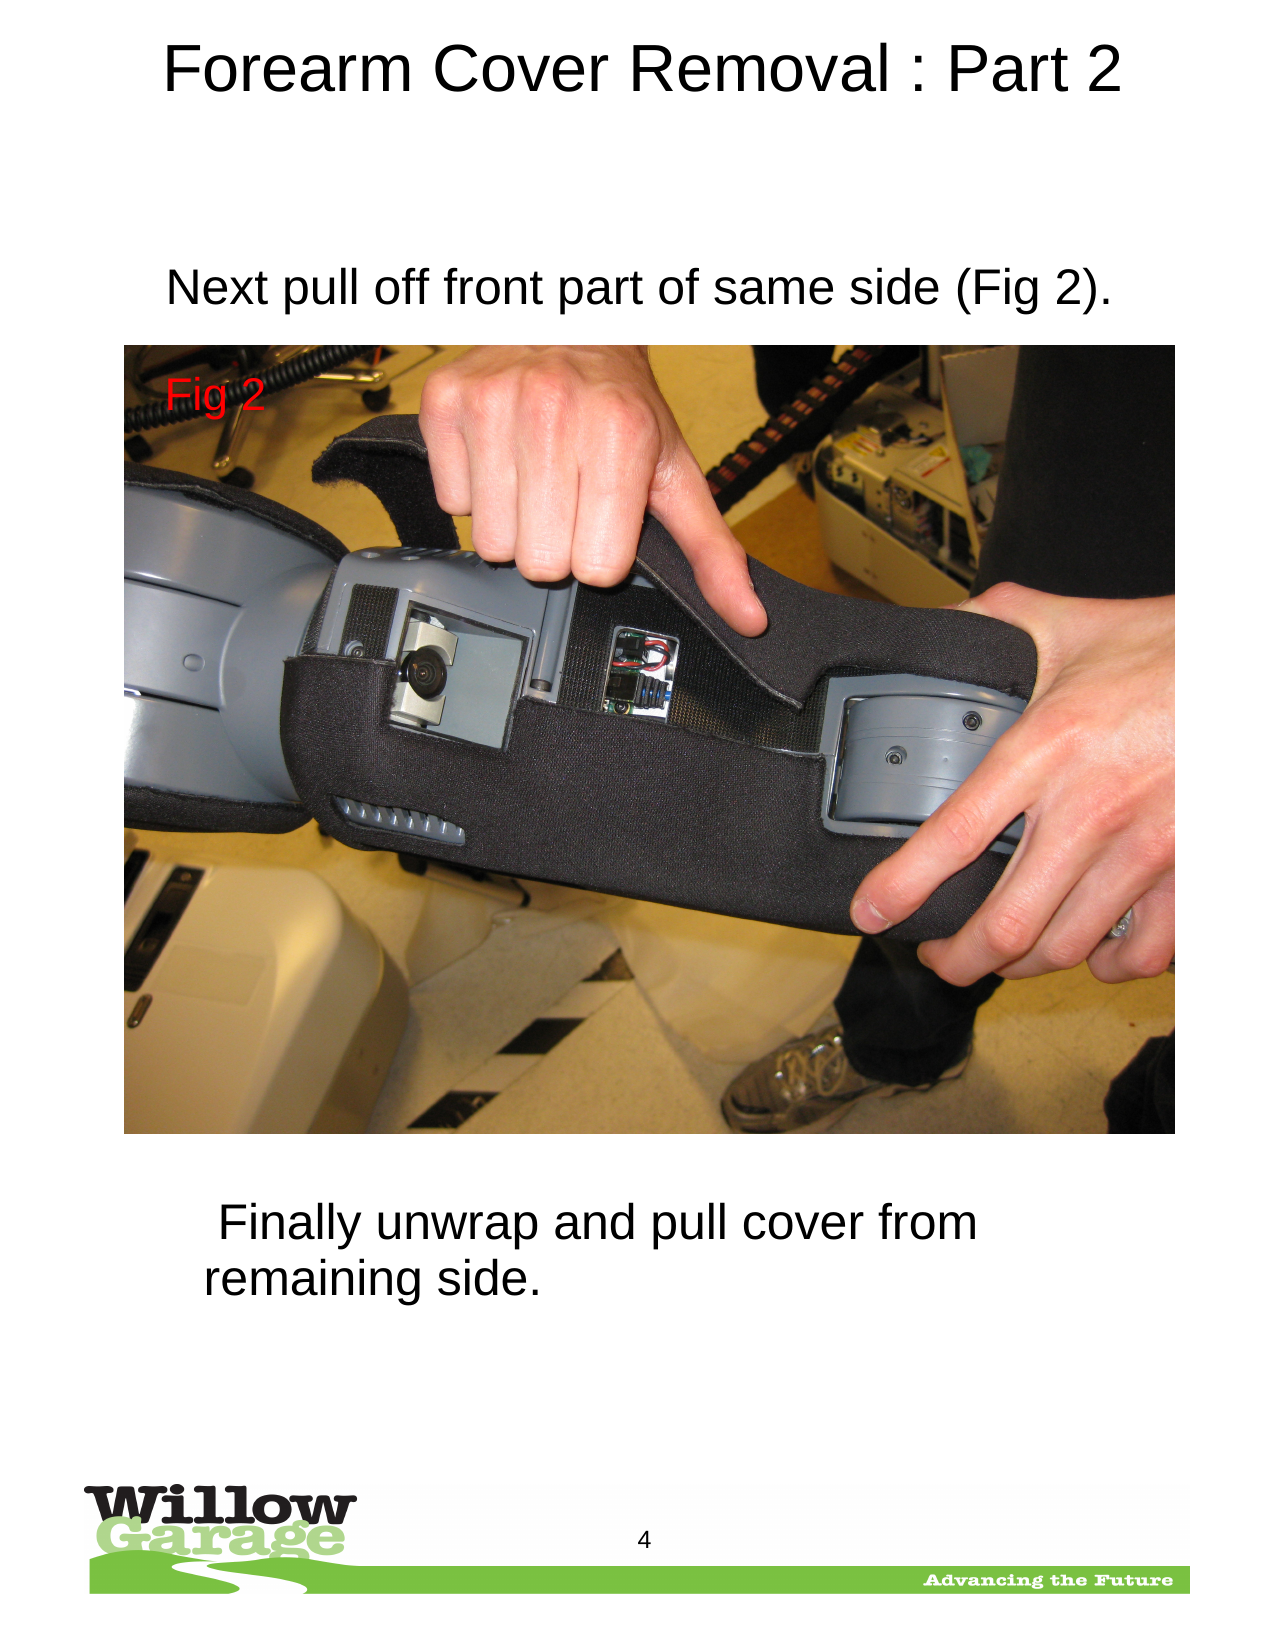

# Forearm Cover Removal : Part 2
Next pull off front part of same side (Fig 2).
Fig 2
 Finally unwrap and pull cover from remaining side.
4